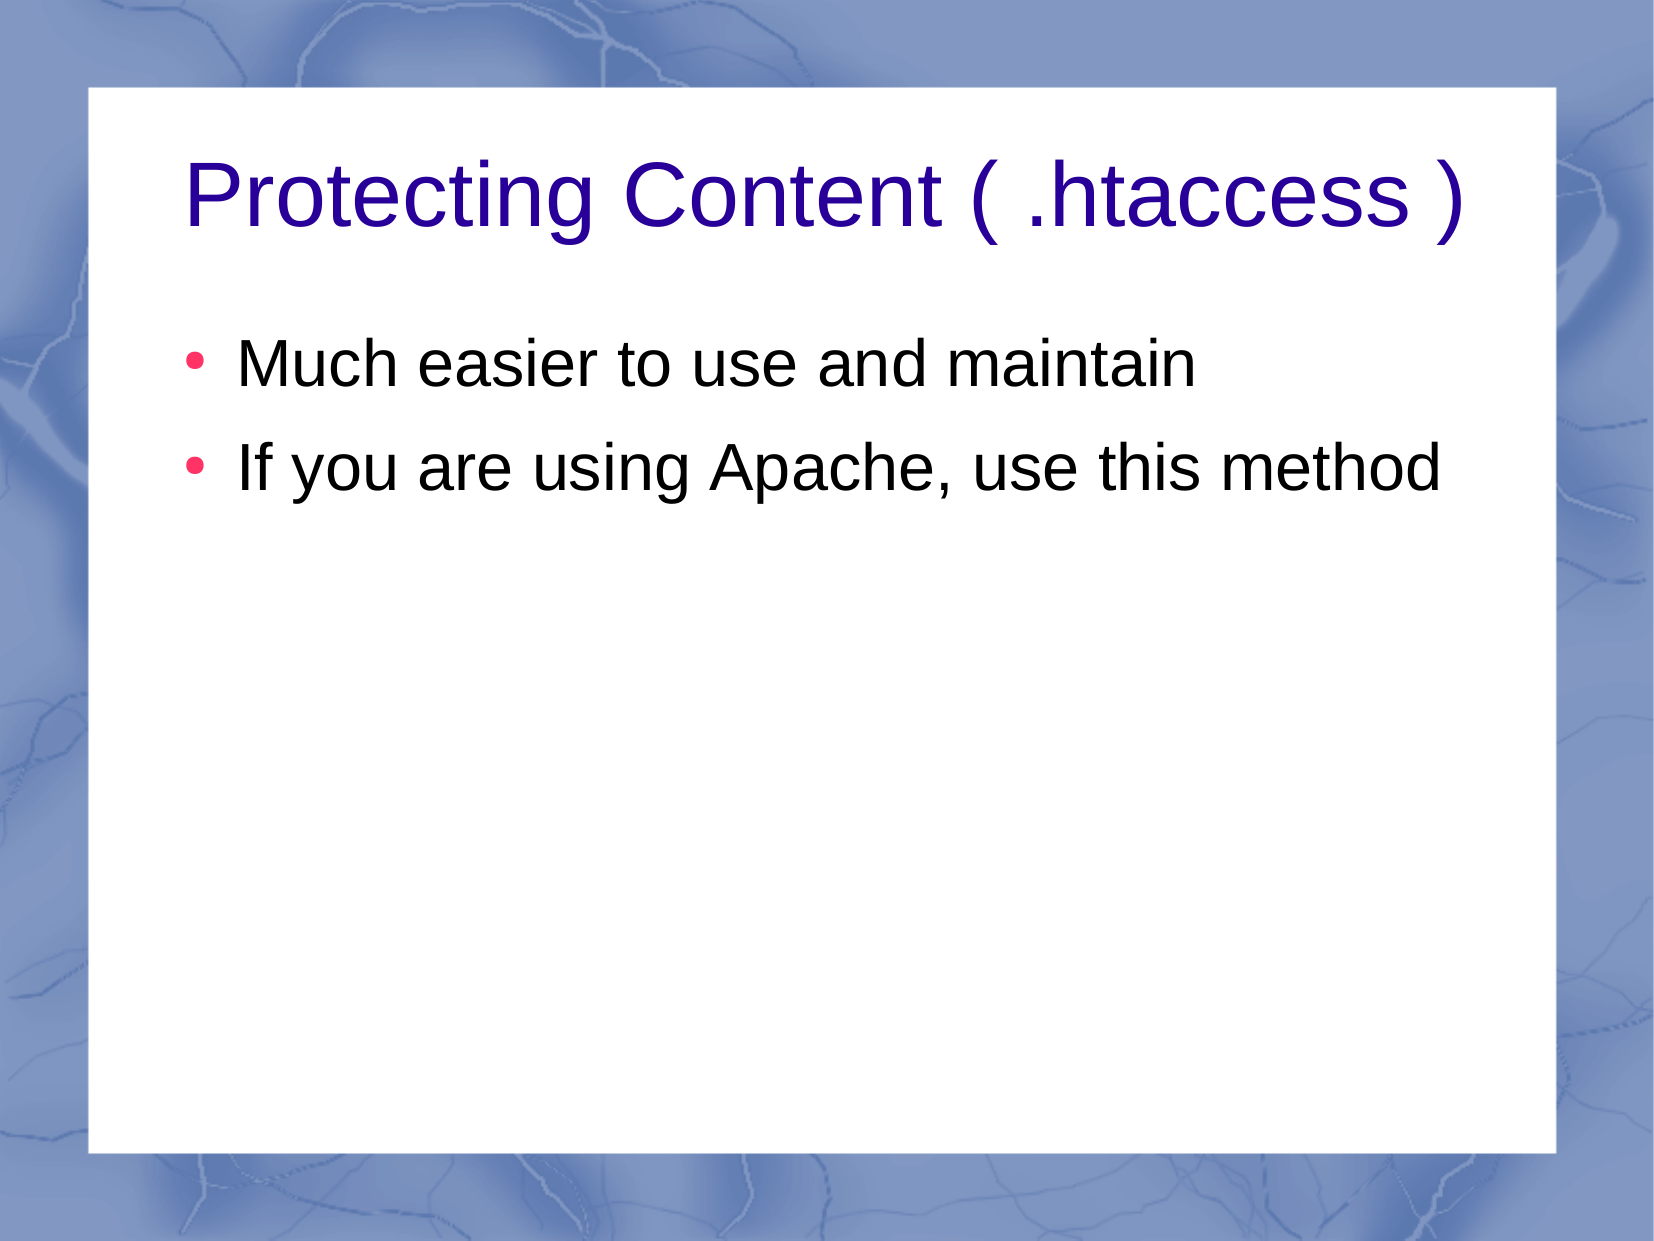

# Protecting Content ( .htaccess )
Much easier to use and maintain
If you are using Apache, use this method